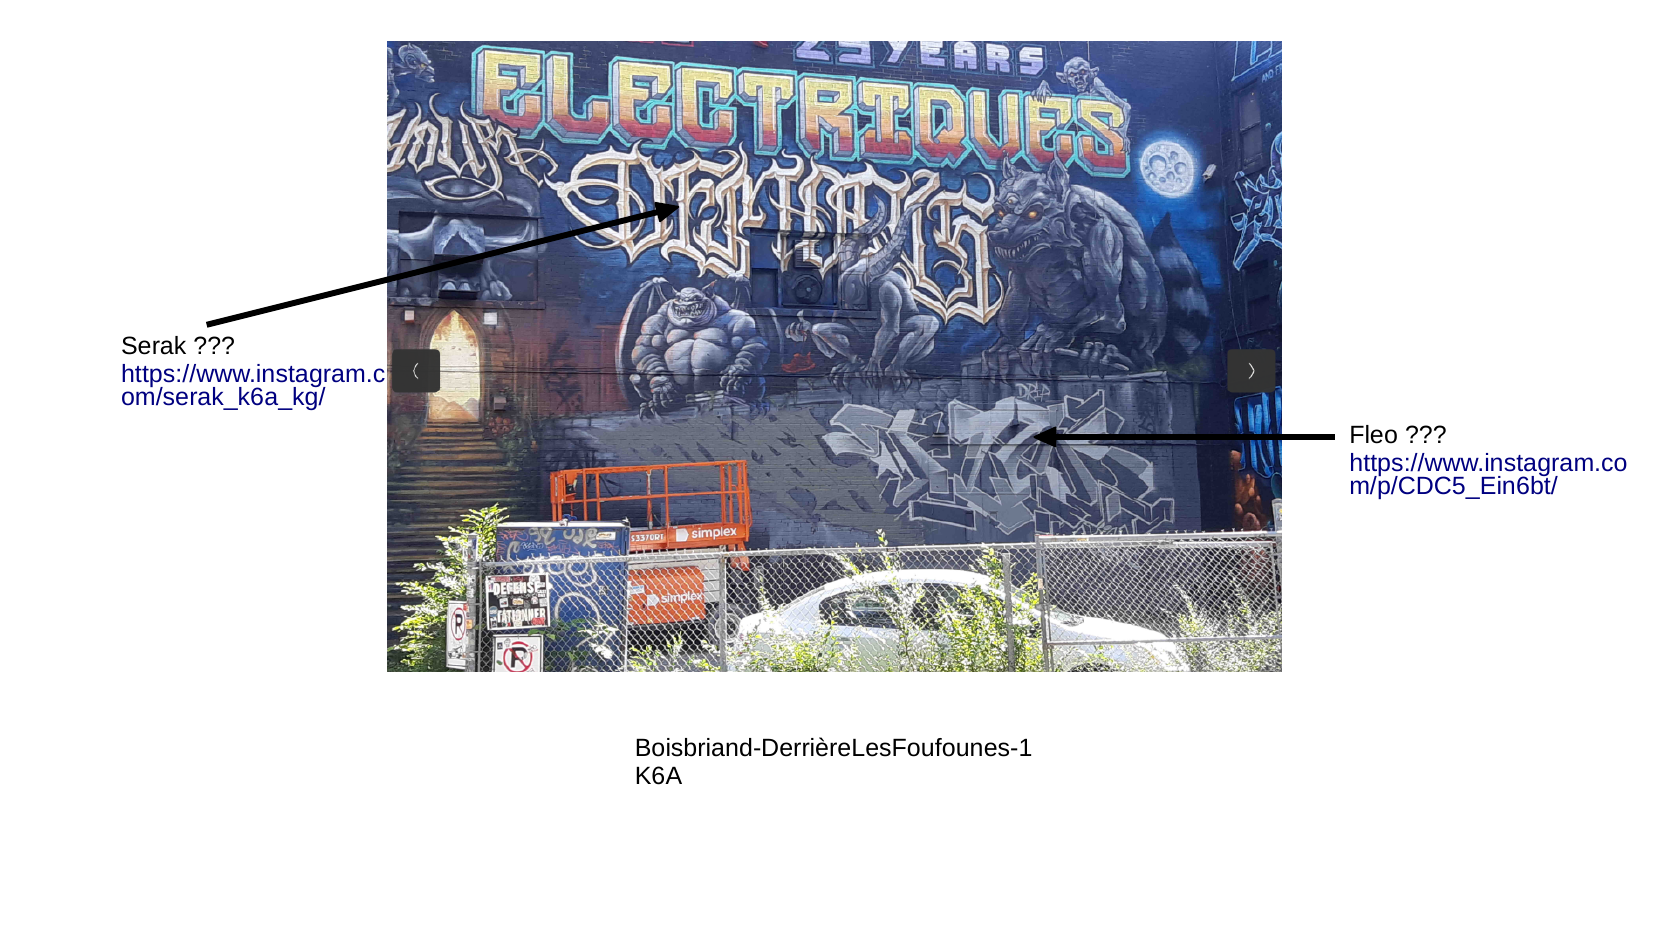

Serak ???
https://www.instagram.com/serak_k6a_kg/
Fleo ???
https://www.instagram.com/p/CDC5_Ein6bt/
Boisbriand-DerrièreLesFoufounes-1
K6A